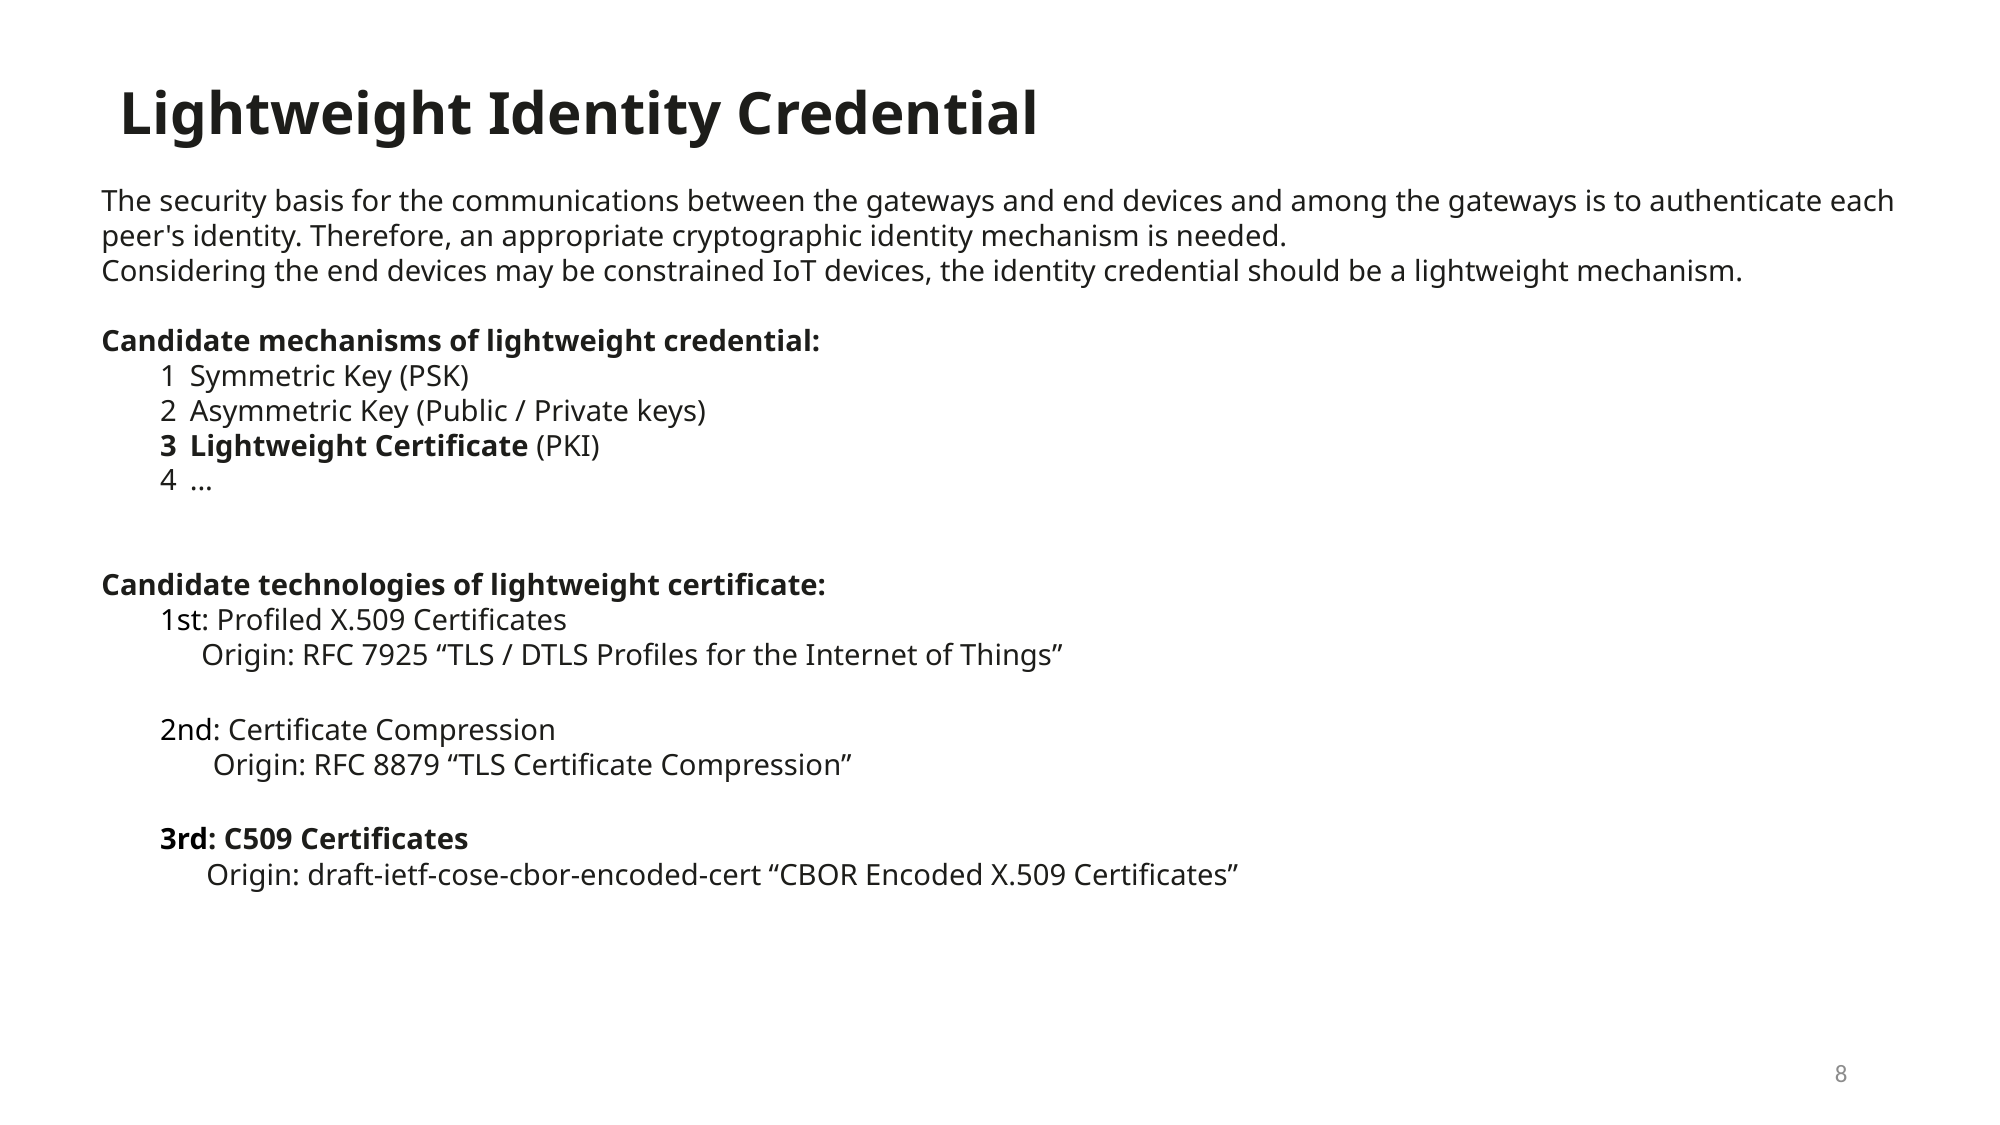

# Lightweight Identity Credential
The security basis for the communications between the gateways and end devices and among the gateways is to authenticate each peer's identity. Therefore, an appropriate cryptographic identity mechanism is needed.
Considering the end devices may be constrained IoT devices, the identity credential should be a lightweight mechanism.
Candidate mechanisms of lightweight credential:
Symmetric Key (PSK)
Asymmetric Key (Public / Private keys)
Lightweight Certificate (PKI)
...
Candidate technologies of lightweight certificate:
: Profiled X.509 Certificates
Origin: RFC 7925 “TLS / DTLS Profiles for the Internet of Things”
: Certificate Compression
Origin: RFC 8879 “TLS Certificate Compression”
: C509 Certificates
Origin: draft-ietf-cose-cbor-encoded-cert “CBOR Encoded X.509 Certificates”
8